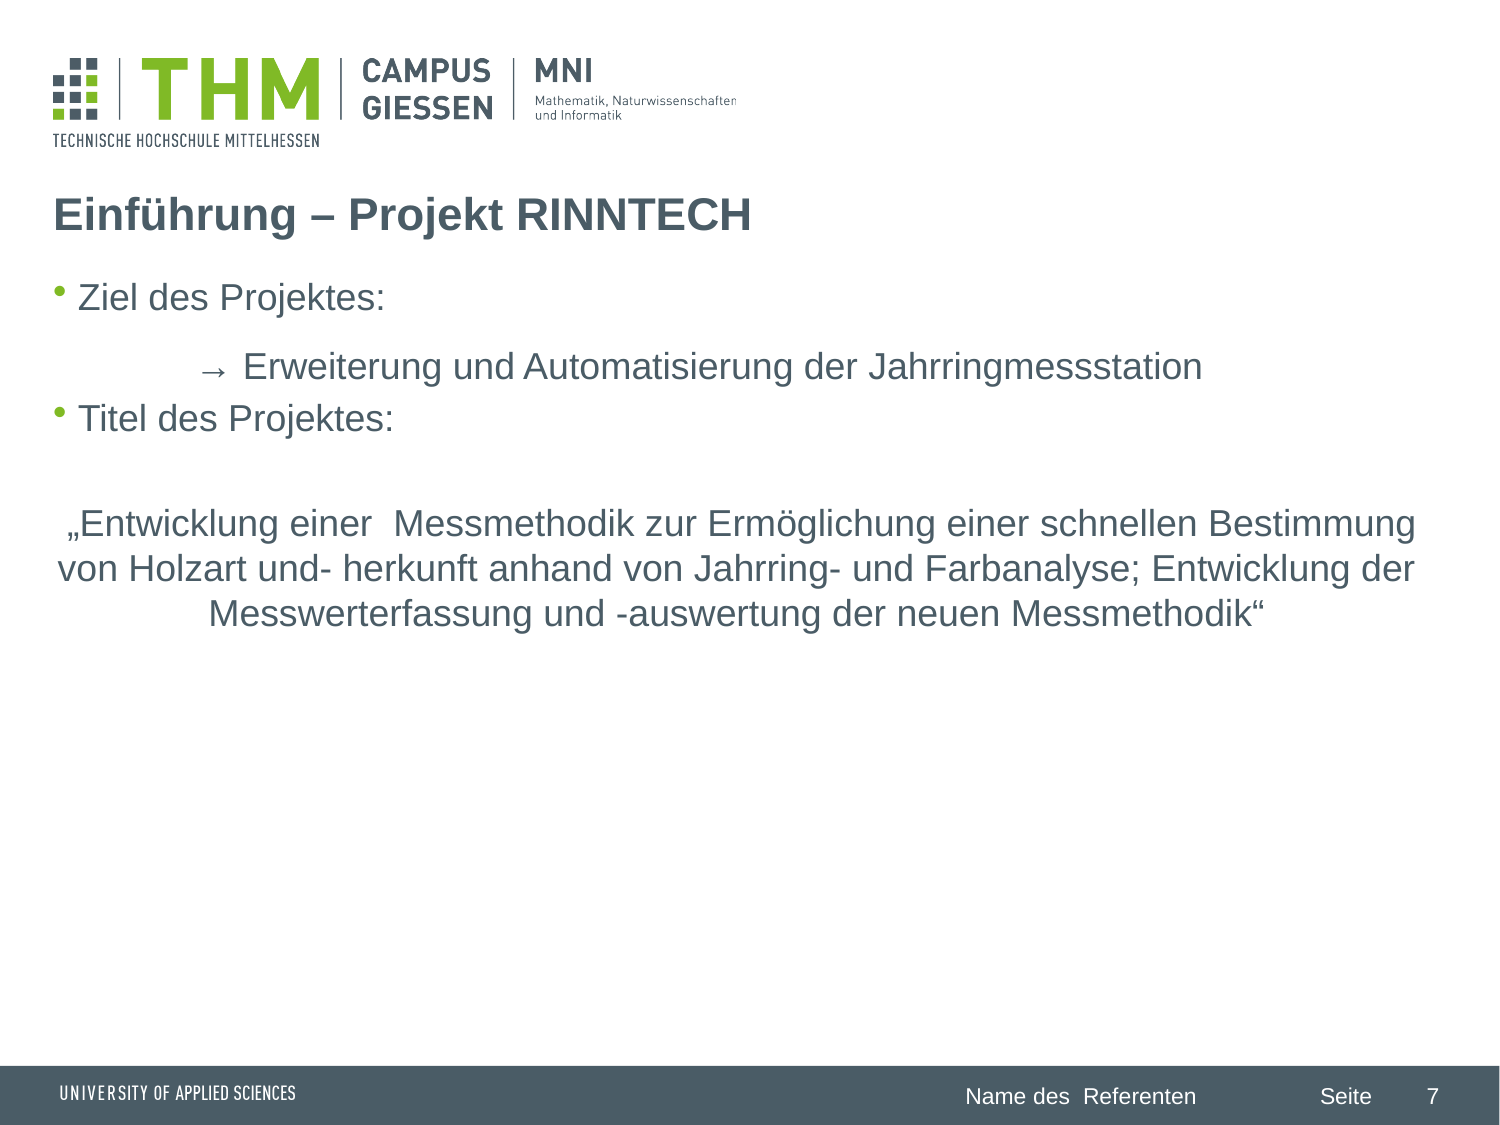

# Einführung – Projekt RINNTECH
 Ziel des Projektes:
→ Erweiterung und Automatisierung der Jahrringmessstation
 Titel des Projektes:
 „Entwicklung einer Messmethodik zur Ermöglichung einer schnellen Bestimmung von Holzart und- herkunft anhand von Jahrring- und Farbanalyse; Entwicklung der Messwerterfassung und -auswertung der neuen Messmethodik“